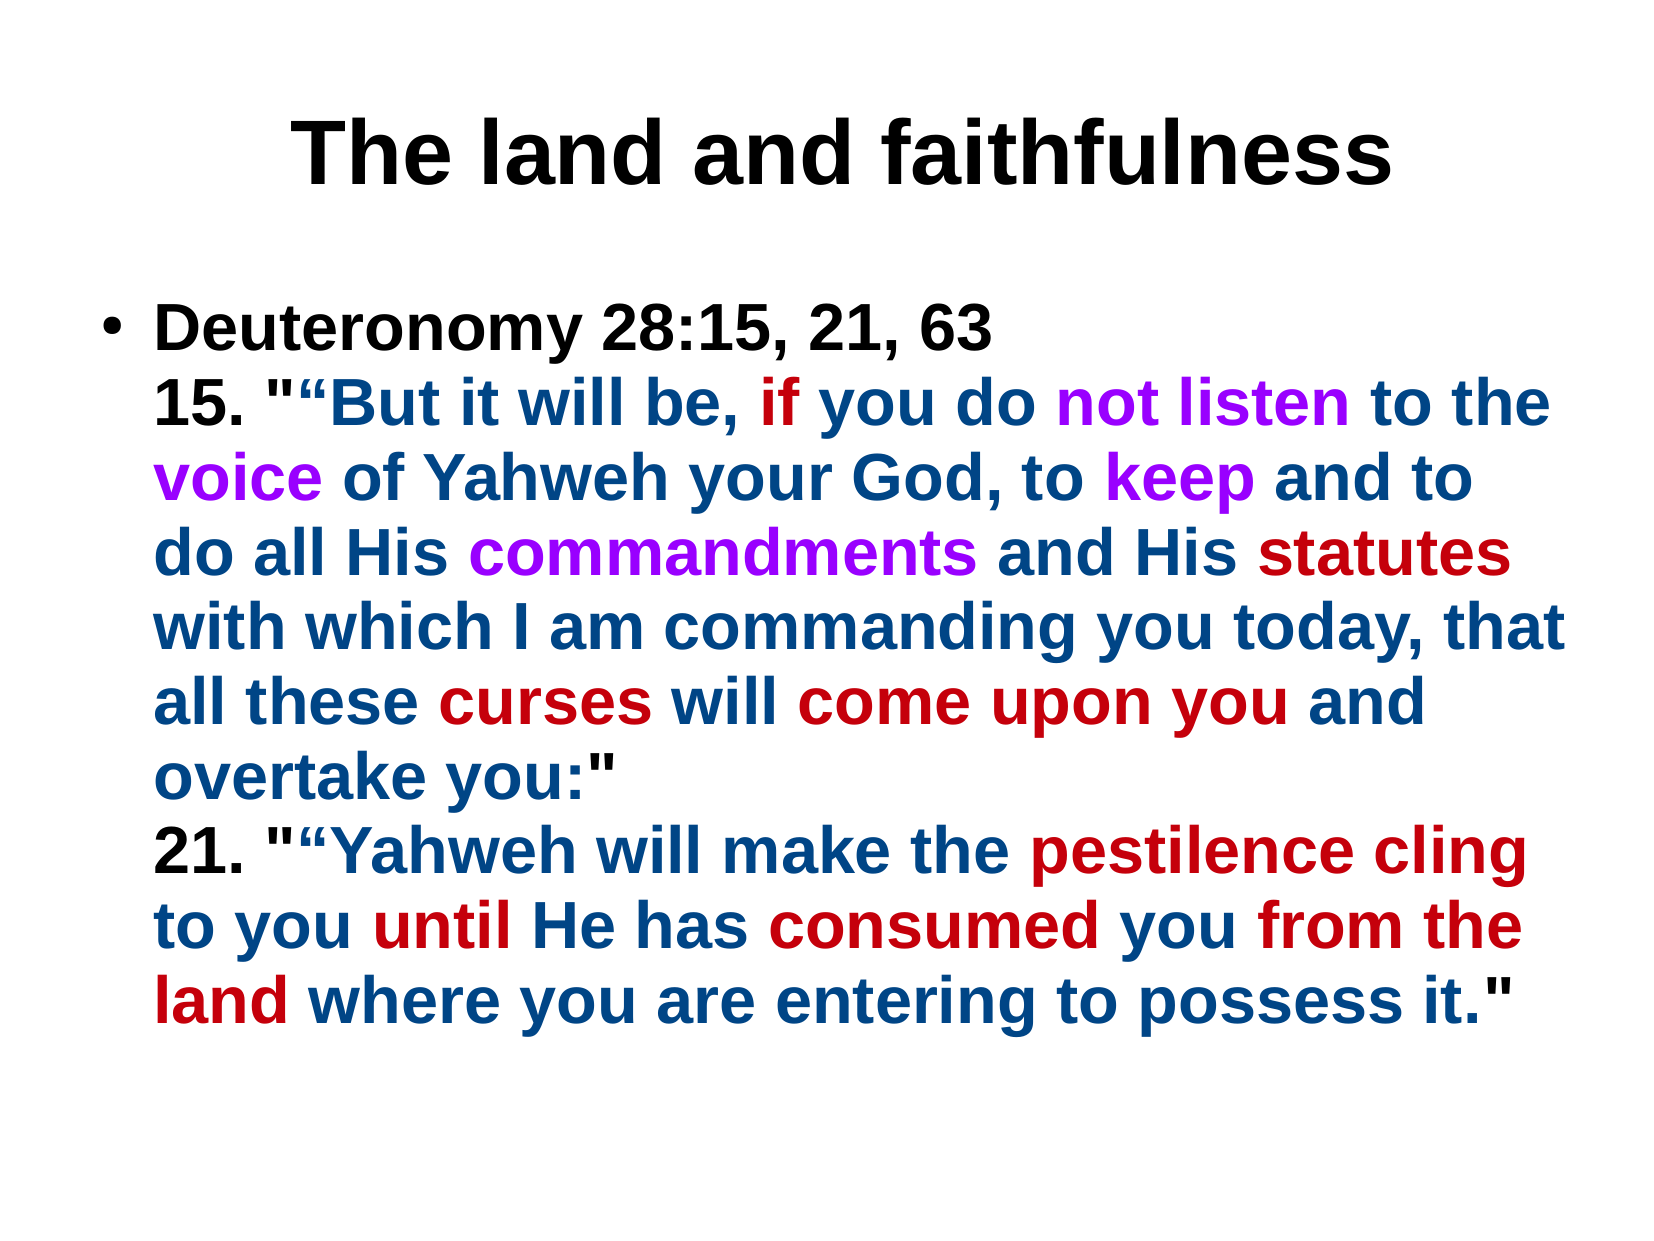

# The land and faithfulness
Deuteronomy 28:15, 21, 63
15. "“But it will be, if you do not listen to the voice of Yahweh your God, to keep and to do all His commandments and His statutes with which I am commanding you today, that all these curses will come upon you and overtake you:"
21. "“Yahweh will make the pestilence cling to you until He has consumed you from the land where you are entering to possess it."